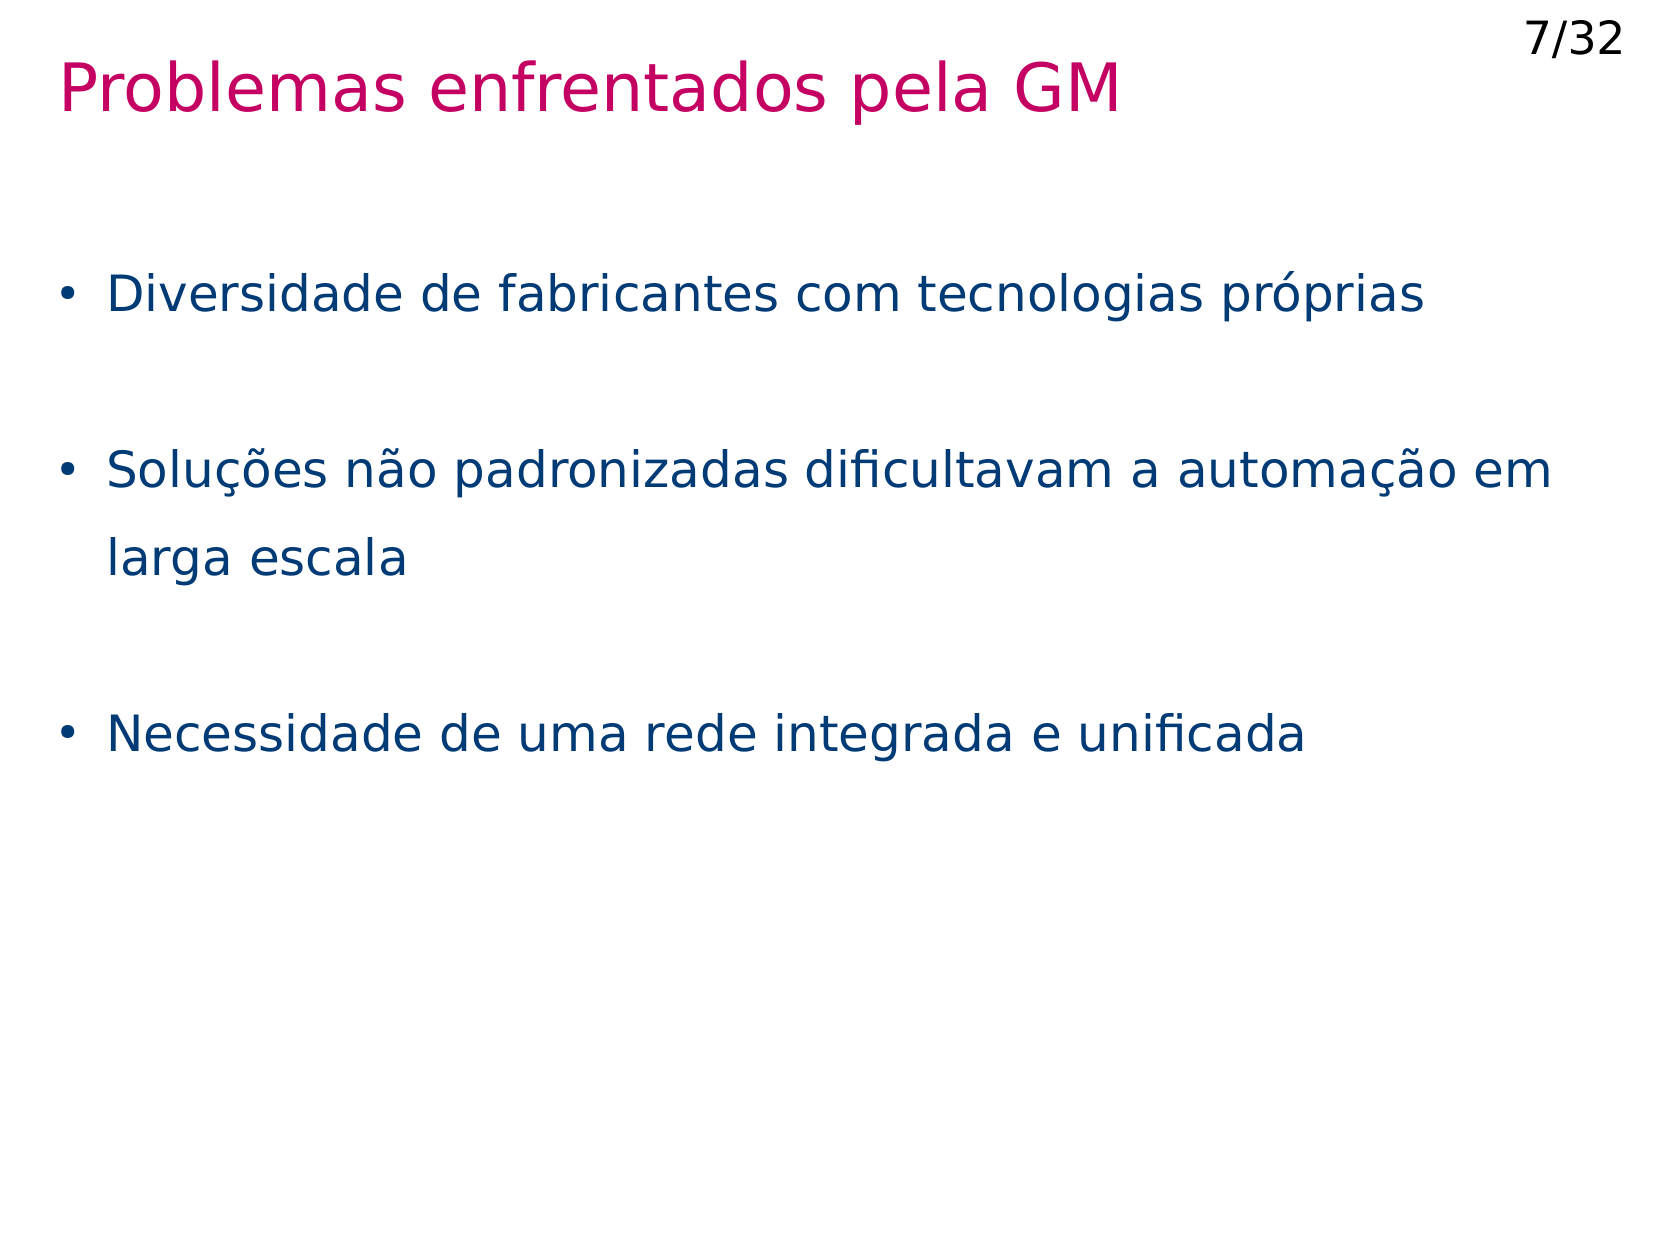

7
# Problemas enfrentados pela GM
Diversidade de fabricantes com tecnologias próprias
Soluções não padronizadas dificultavam a automação em larga escala
Necessidade de uma rede integrada e unificada